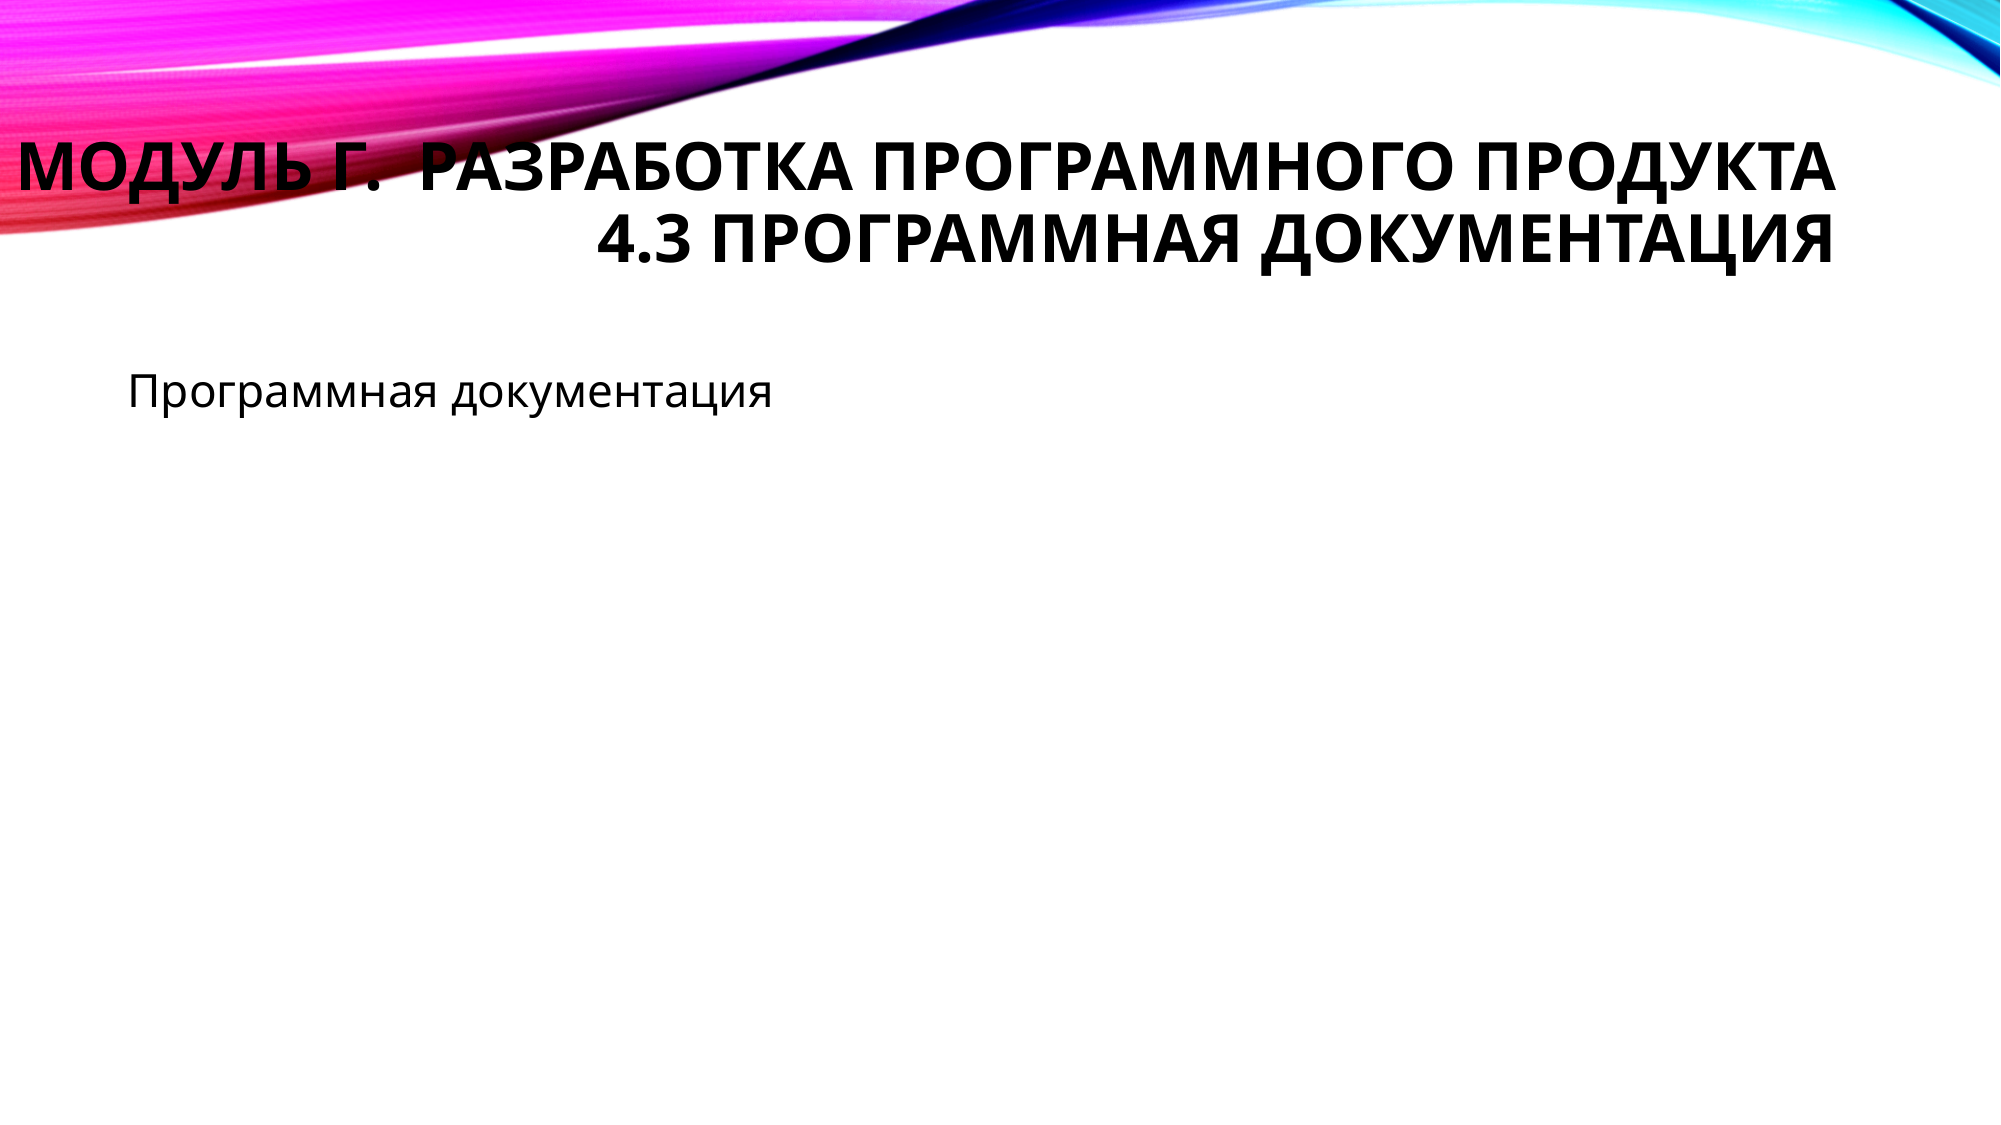

# Модуль Г. Разработка программного продукта 4.3 Программная документация
Программная документация